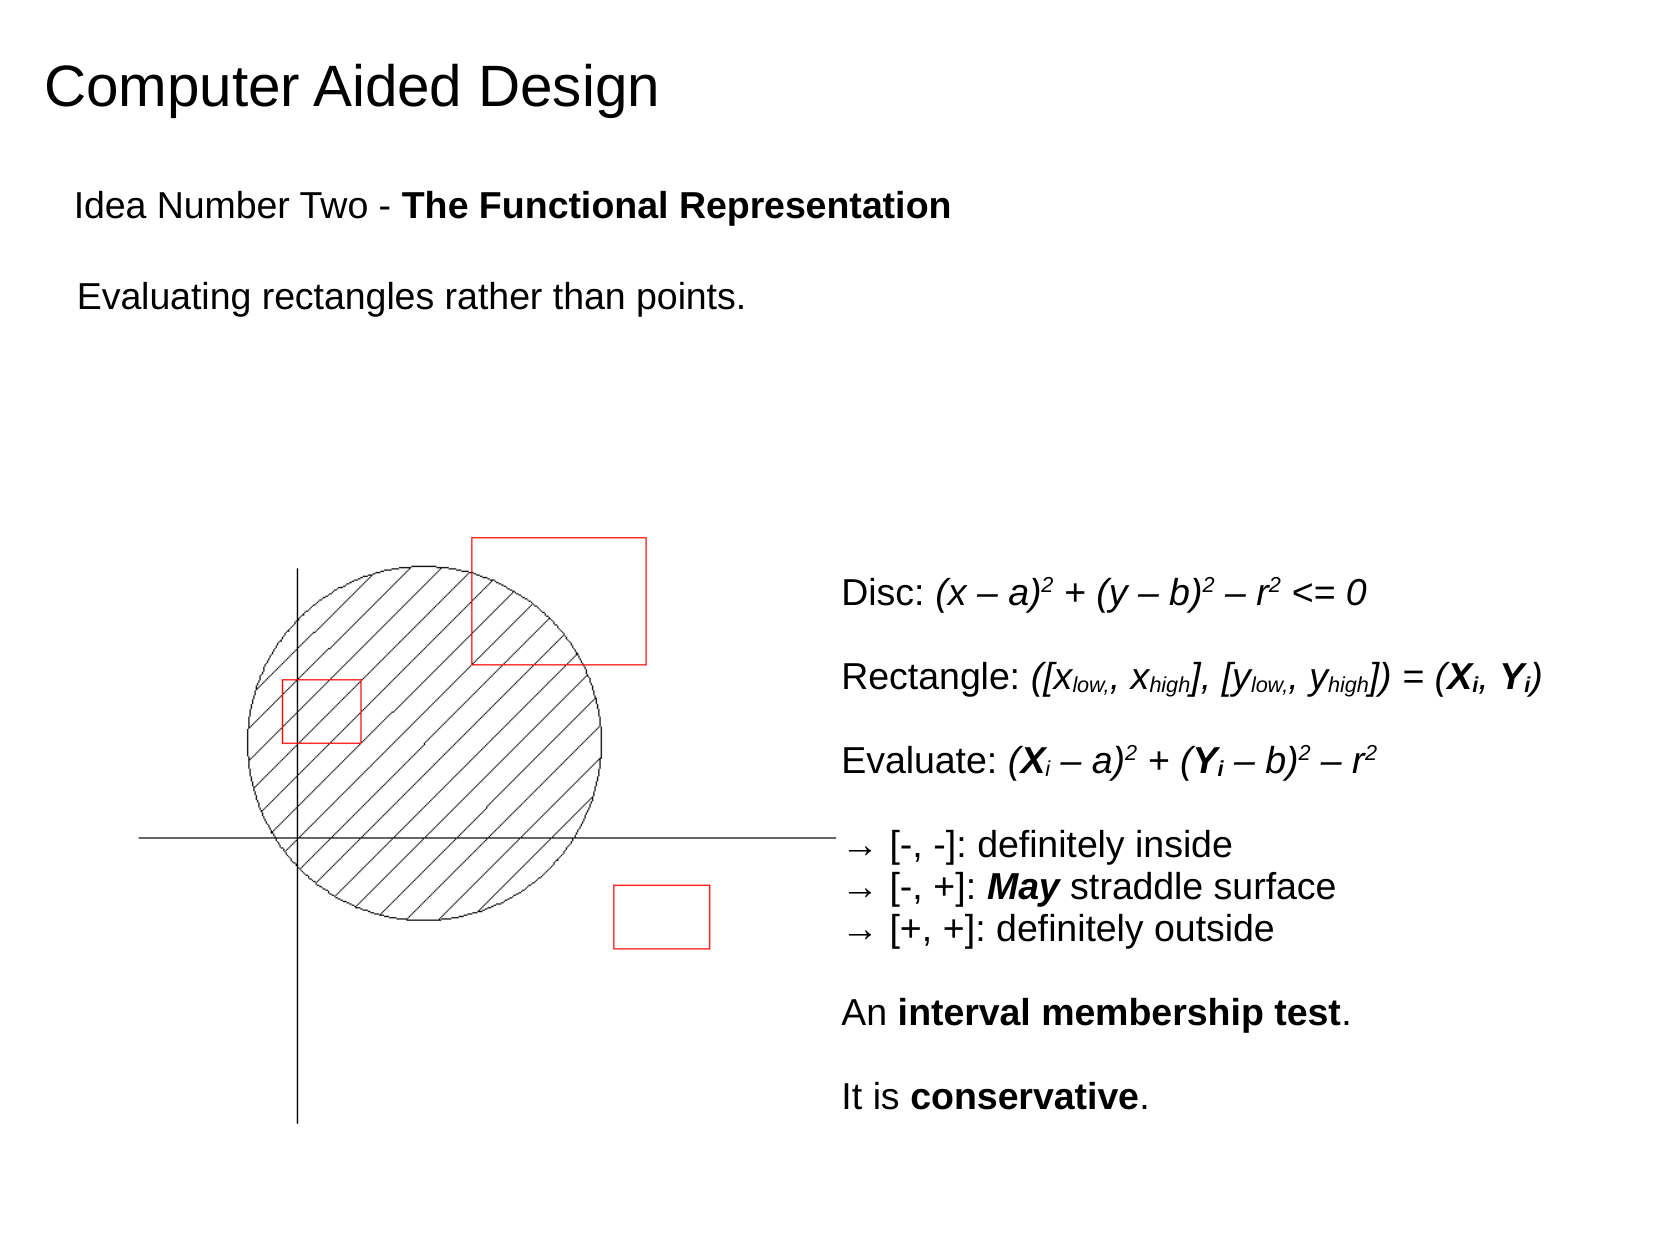

Computer Aided Design
Idea Number Two - The Functional Representation
Evaluating rectangles rather than points.
Disc: (x – a)2 + (y – b)2 – r2 <= 0
Rectangle: ([xlow,, xhigh], [ylow,, yhigh]) = (Xi, Yi)
Evaluate: (Xi – a)2 + (Yi – b)2 – r2
→ [-, -]: definitely inside
→ [-, +]: May straddle surface
→ [+, +]: definitely outside
An interval membership test.
It is conservative.